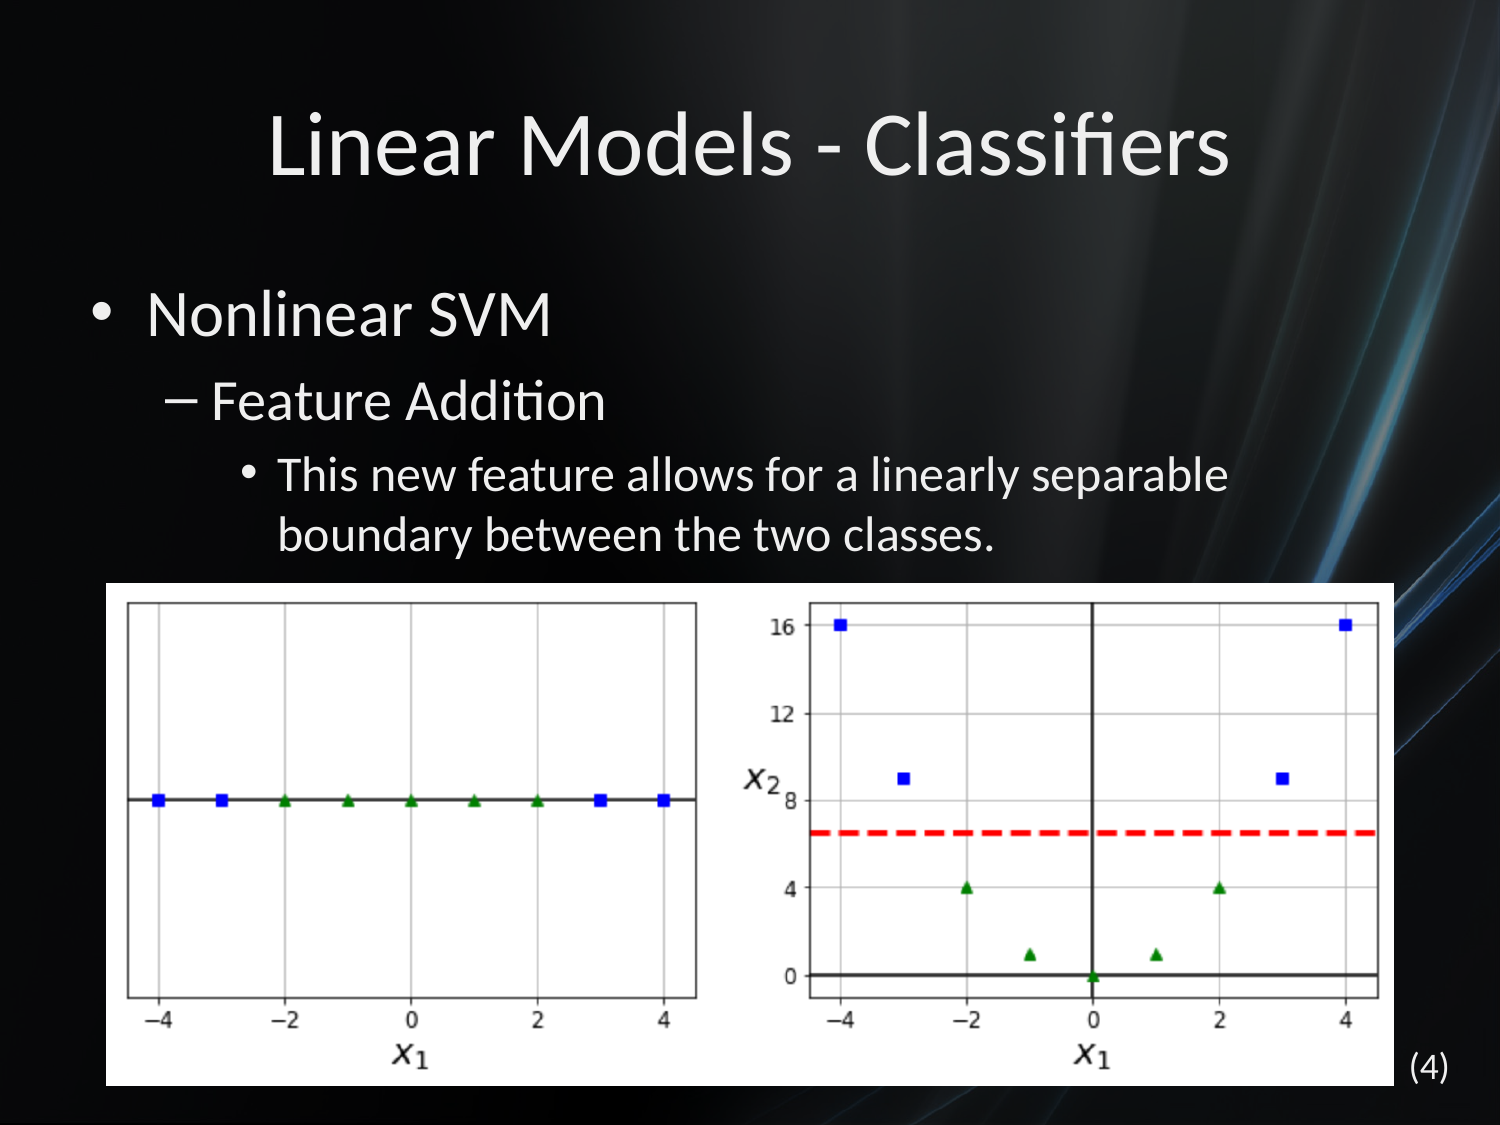

# Linear Models - Classifiers
Nonlinear SVM
Feature Addition
This new feature allows for a linearly separable boundary between the two classes.
(4)